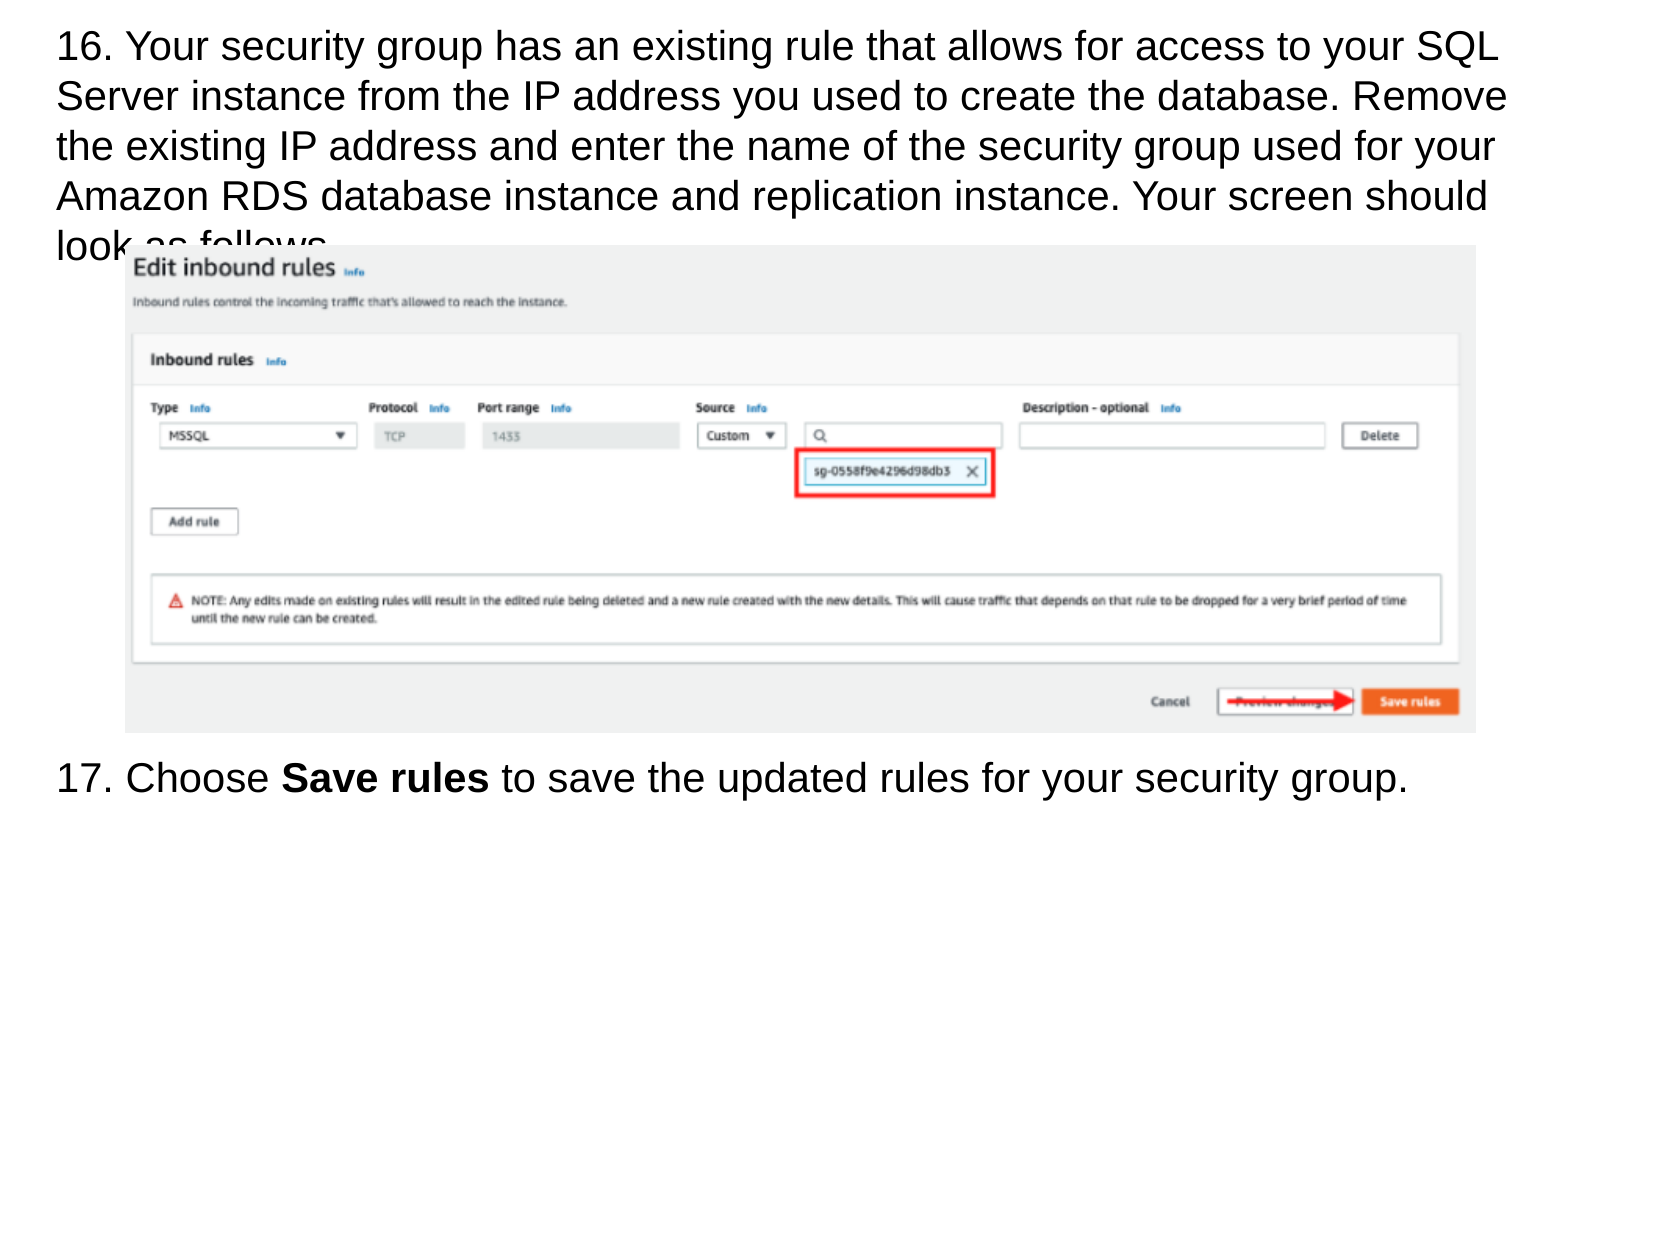

16. Your security group has an existing rule that allows for access to your SQL Server instance from the IP address you used to create the database. Remove the existing IP address and enter the name of the security group used for your Amazon RDS database instance and replication instance. Your screen should look as follows.
17. Choose Save rules to save the updated rules for your security group.